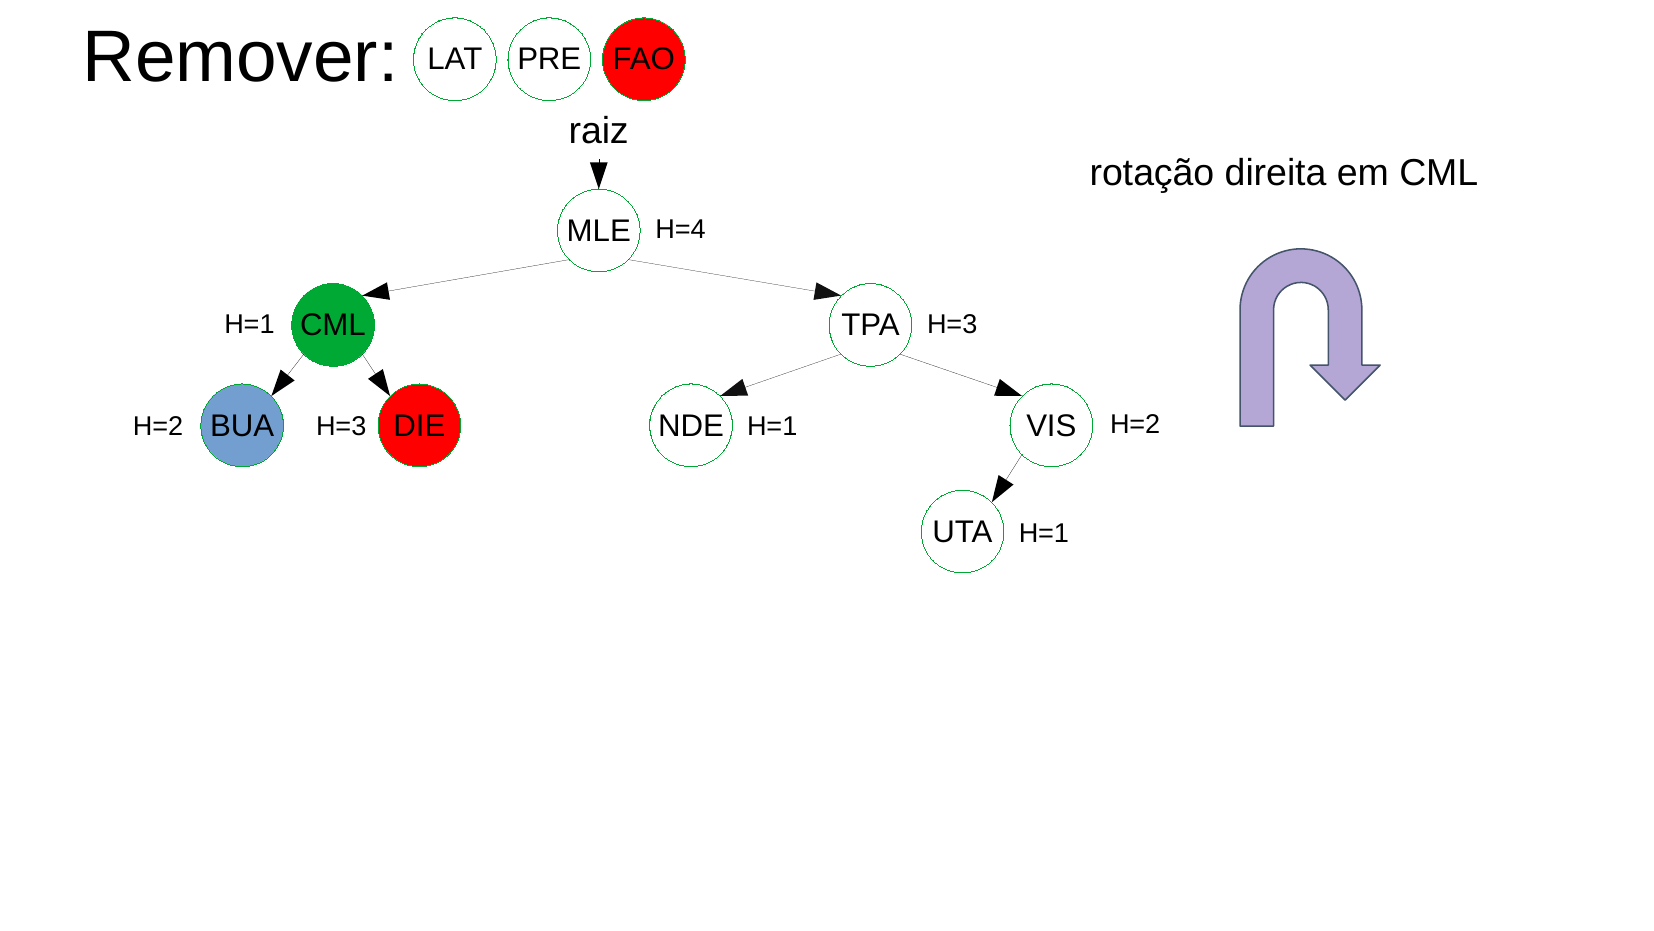

# Remover:
LAT
PRE
LAT
PRE
FAO
FAO
raiz
rotação direita em CML
MLE
H=4
TPA
CML
TPA
H=3
H=1
NDE
VIS
BUA
NDE
VIS
DIE
H=2
H=2
H=1
H=3
UTA
H=1